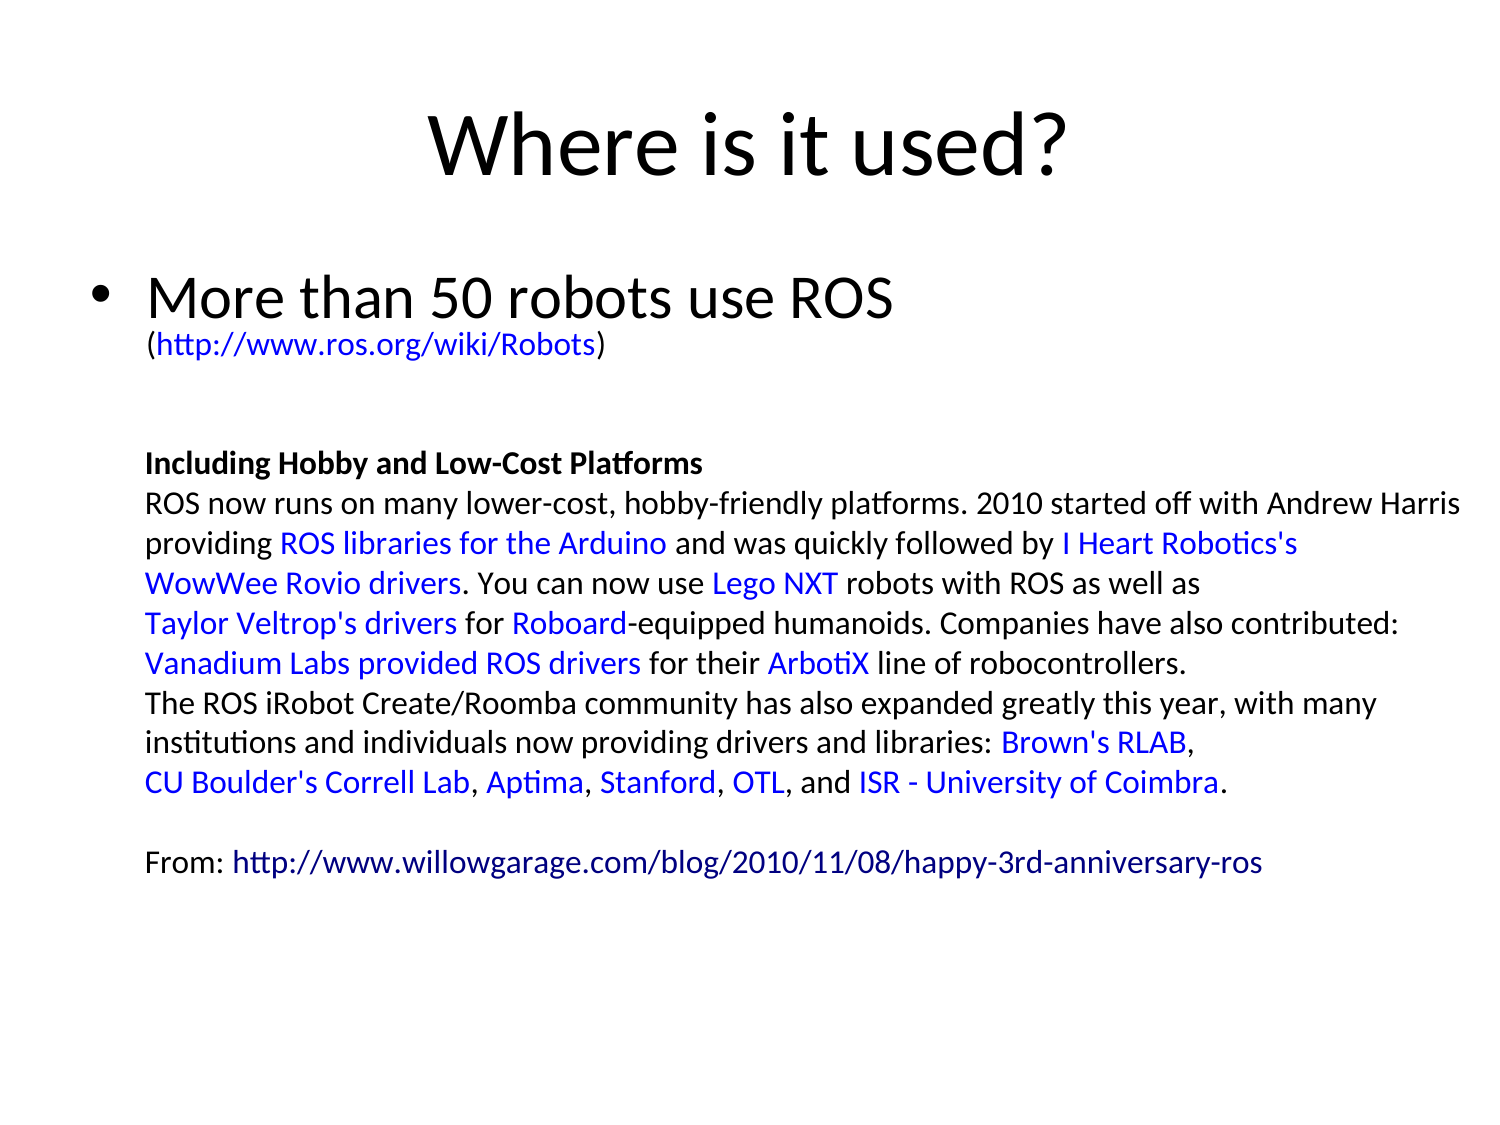

# Where is it used?
More than 50 robots use ROS
(http://www.ros.org/wiki/Robots)
Including Hobby and Low-Cost Platforms
ROS now runs on many lower-cost, hobby-friendly platforms. 2010 started off with Andrew Harris providing ROS libraries for the Arduino and was quickly followed by I Heart Robotics's WowWee Rovio drivers. You can now use Lego NXT robots with ROS as well as Taylor Veltrop's drivers for Roboard-equipped humanoids. Companies have also contributed: Vanadium Labs provided ROS drivers for their ArbotiX line of robocontrollers.
The ROS iRobot Create/Roomba community has also expanded greatly this year, with many institutions and individuals now providing drivers and libraries: Brown's RLAB, CU Boulder's Correll Lab, Aptima, Stanford, OTL, and ISR - University of Coimbra.
From: http://www.willowgarage.com/blog/2010/11/08/happy-3rd-anniversary-ros